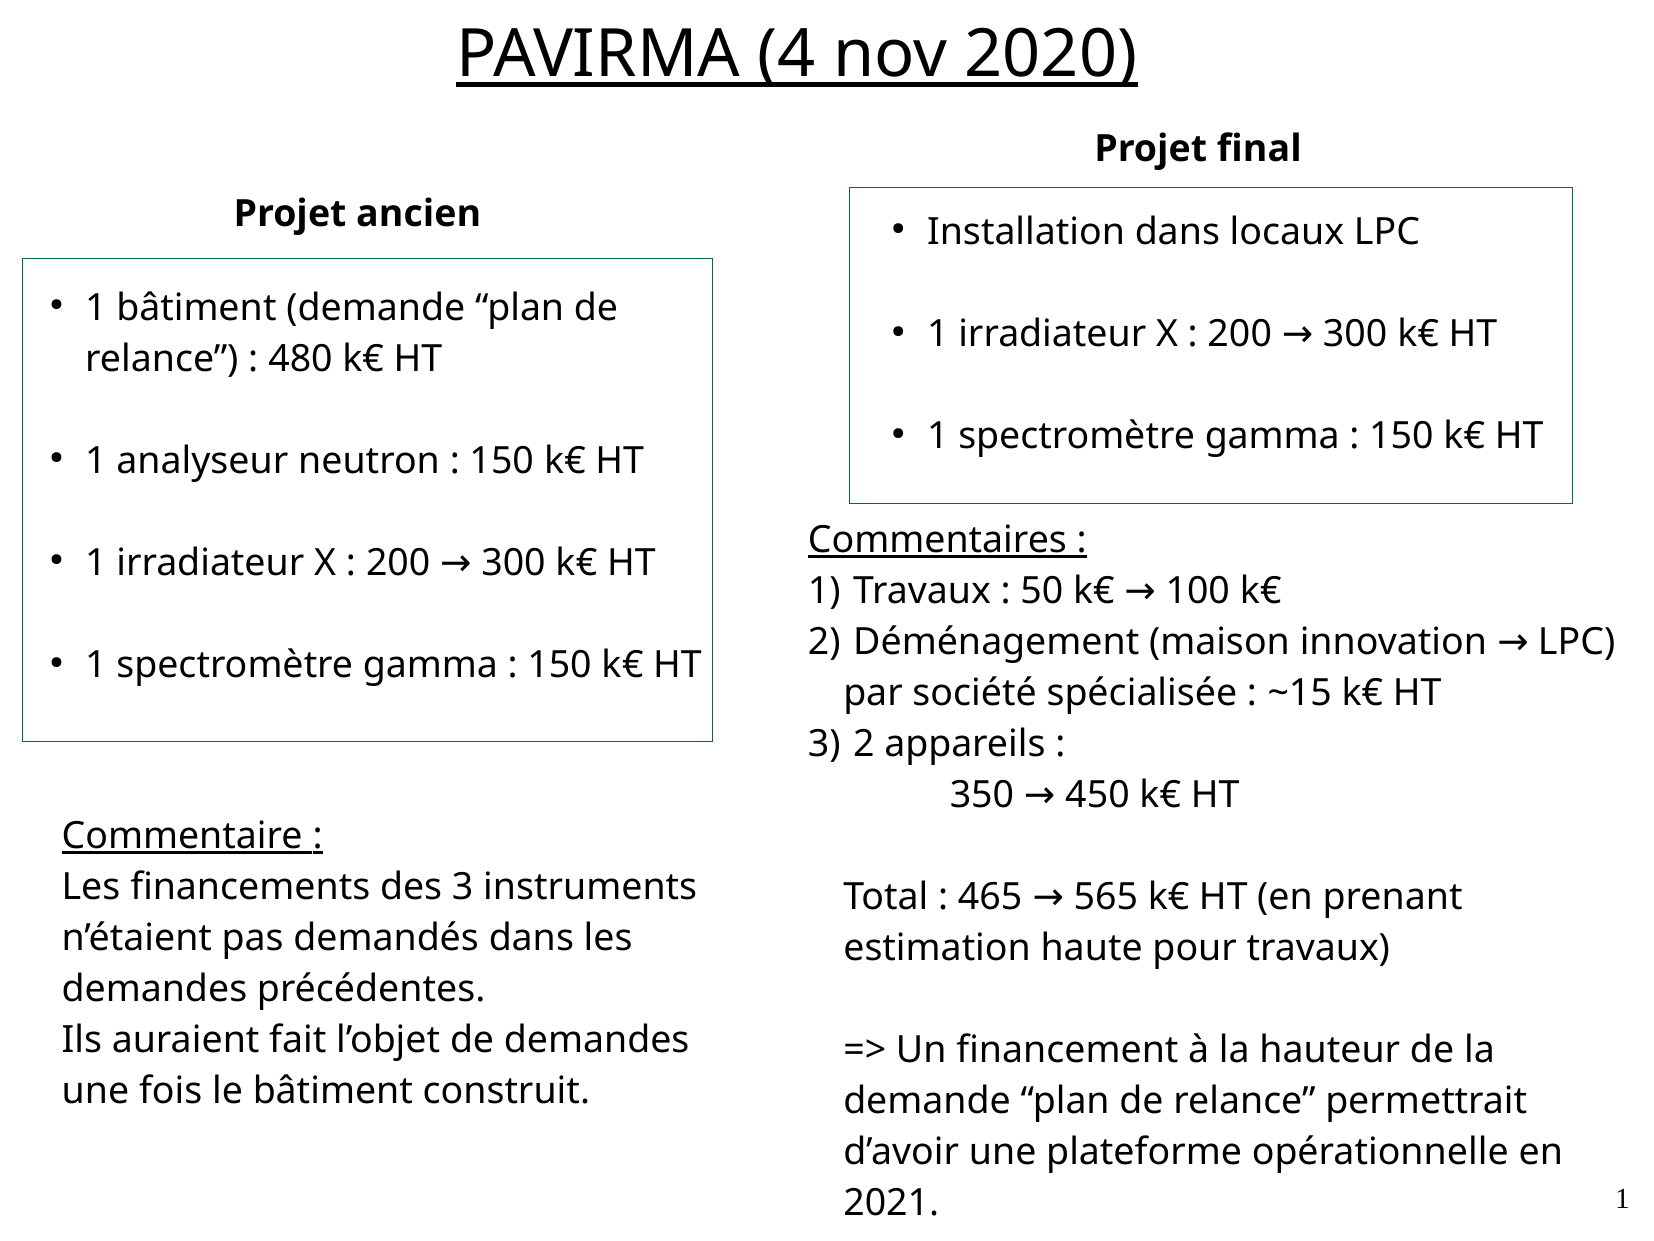

PAVIRMA (4 nov 2020)
Projet final
Projet ancien
Installation dans locaux LPC
1 irradiateur X : 200 → 300 k€ HT
1 spectromètre gamma : 150 k€ HT
1 bâtiment (demande “plan de relance”) : 480 k€ HT
1 analyseur neutron : 150 k€ HT
1 irradiateur X : 200 → 300 k€ HT
1 spectromètre gamma : 150 k€ HT
Commentaires :
 Travaux : 50 k€ → 100 k€
 Déménagement (maison innovation → LPC) par société spécialisée : ~15 k€ HT
 2 appareils :
350 → 450 k€ HT
Total : 465 → 565 k€ HT (en prenant estimation haute pour travaux)
=> Un financement à la hauteur de la demande “plan de relance” permettrait d’avoir une plateforme opérationnelle en 2021.
Commentaire :
Les financements des 3 instruments n’étaient pas demandés dans les demandes précédentes.
Ils auraient fait l’objet de demandes une fois le bâtiment construit.
1